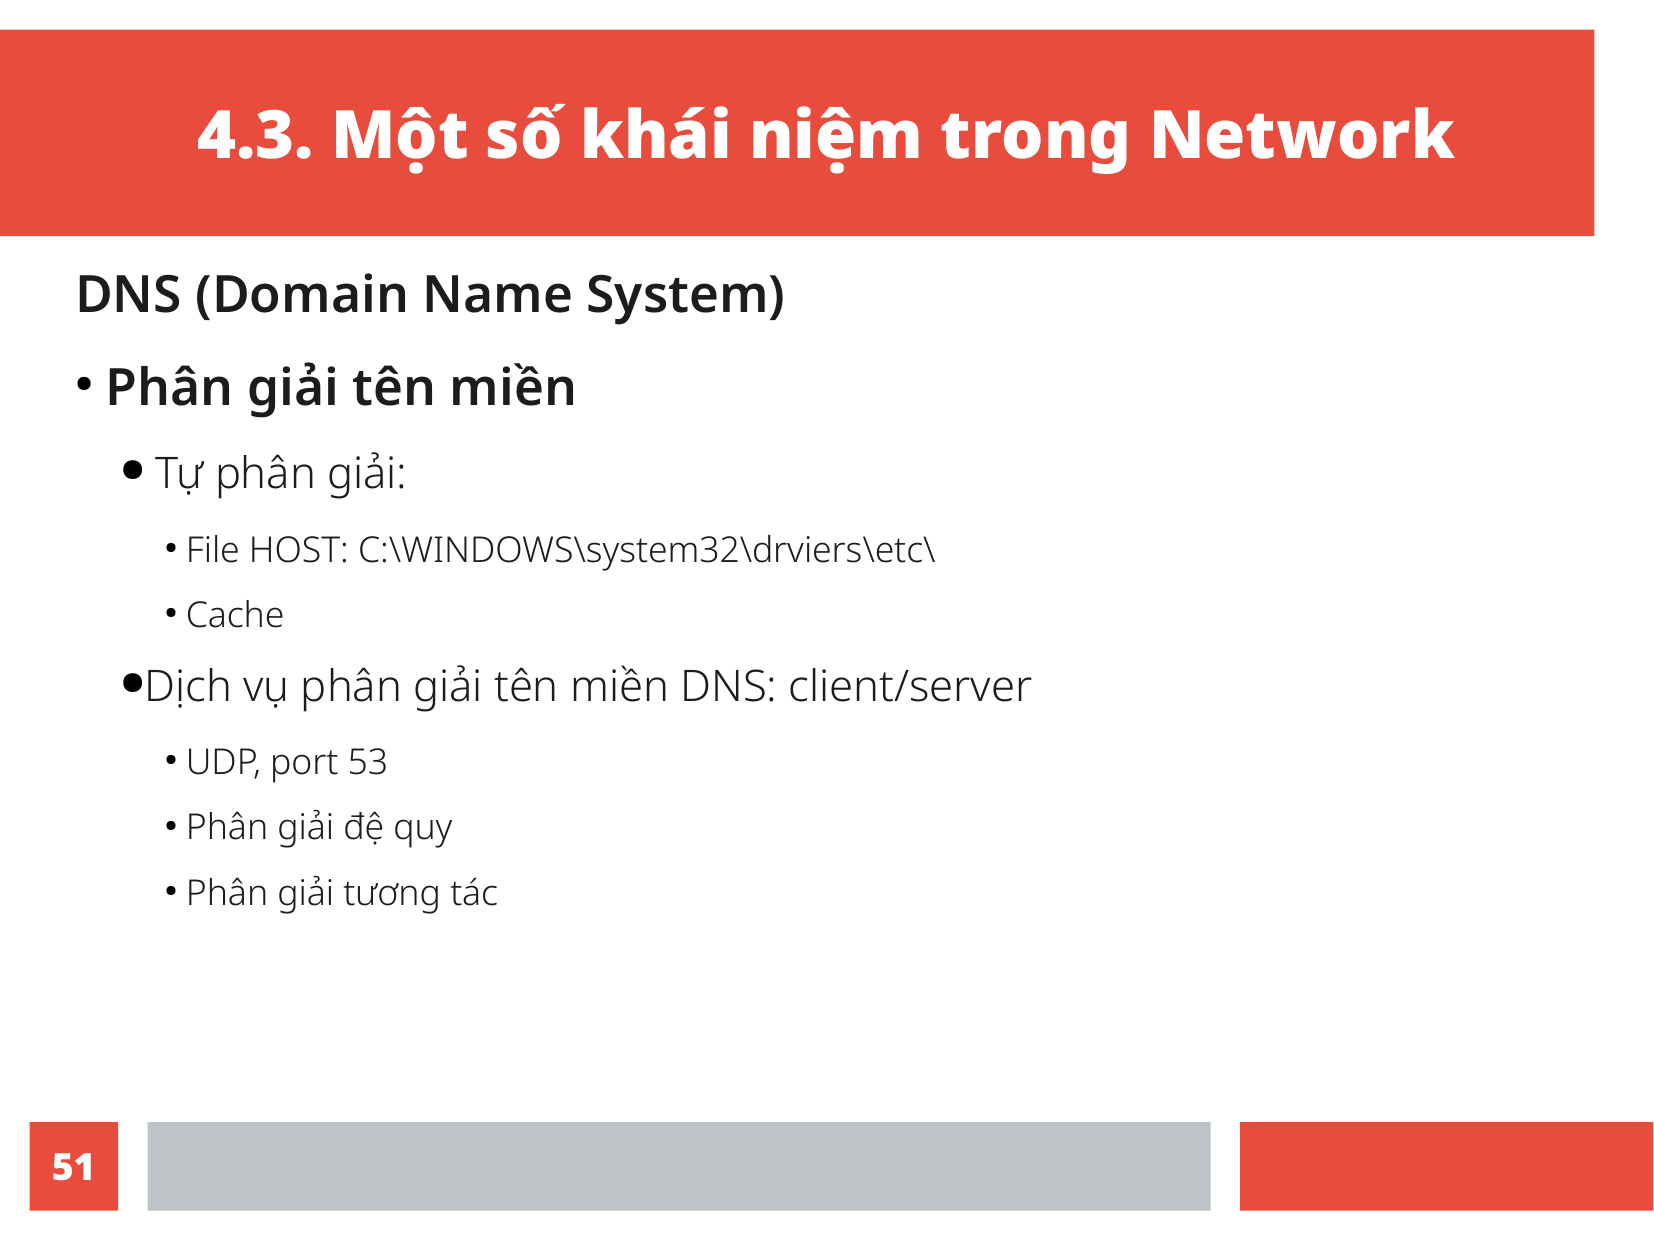

# 4.3. Một số khái niệm trong Network
DNS (Domain Name System)
 Phân giải tên miền
 Tự phân giải:
 File HOST: C:\WINDOWS\system32\drviers\etc\
 Cache
Dịch vụ phân giải tên miền DNS: client/server
 UDP, port 53
 Phân giải đệ quy
 Phân giải tương tác
51